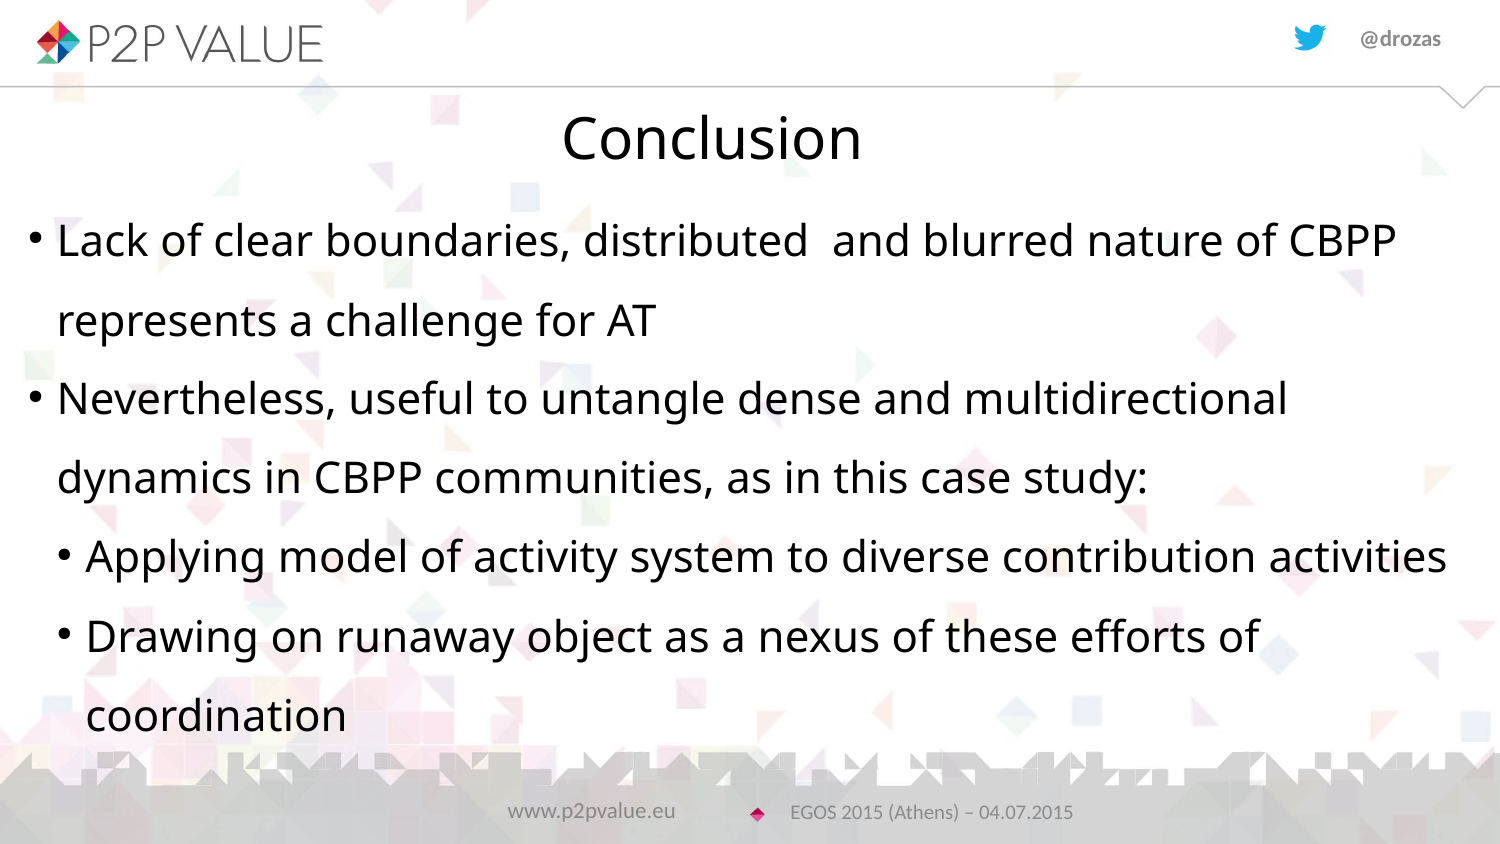

@drozas
# Conclusion
Lack of clear boundaries, distributed and blurred nature of CBPP represents a challenge for AT
Nevertheless, useful to untangle dense and multidirectional dynamics in CBPP communities, as in this case study:
Applying model of activity system to diverse contribution activities
Drawing on runaway object as a nexus of these efforts of coordination
20
EGOS 2015 (Athens) – 04.07.2015
www.p2pvalue.eu